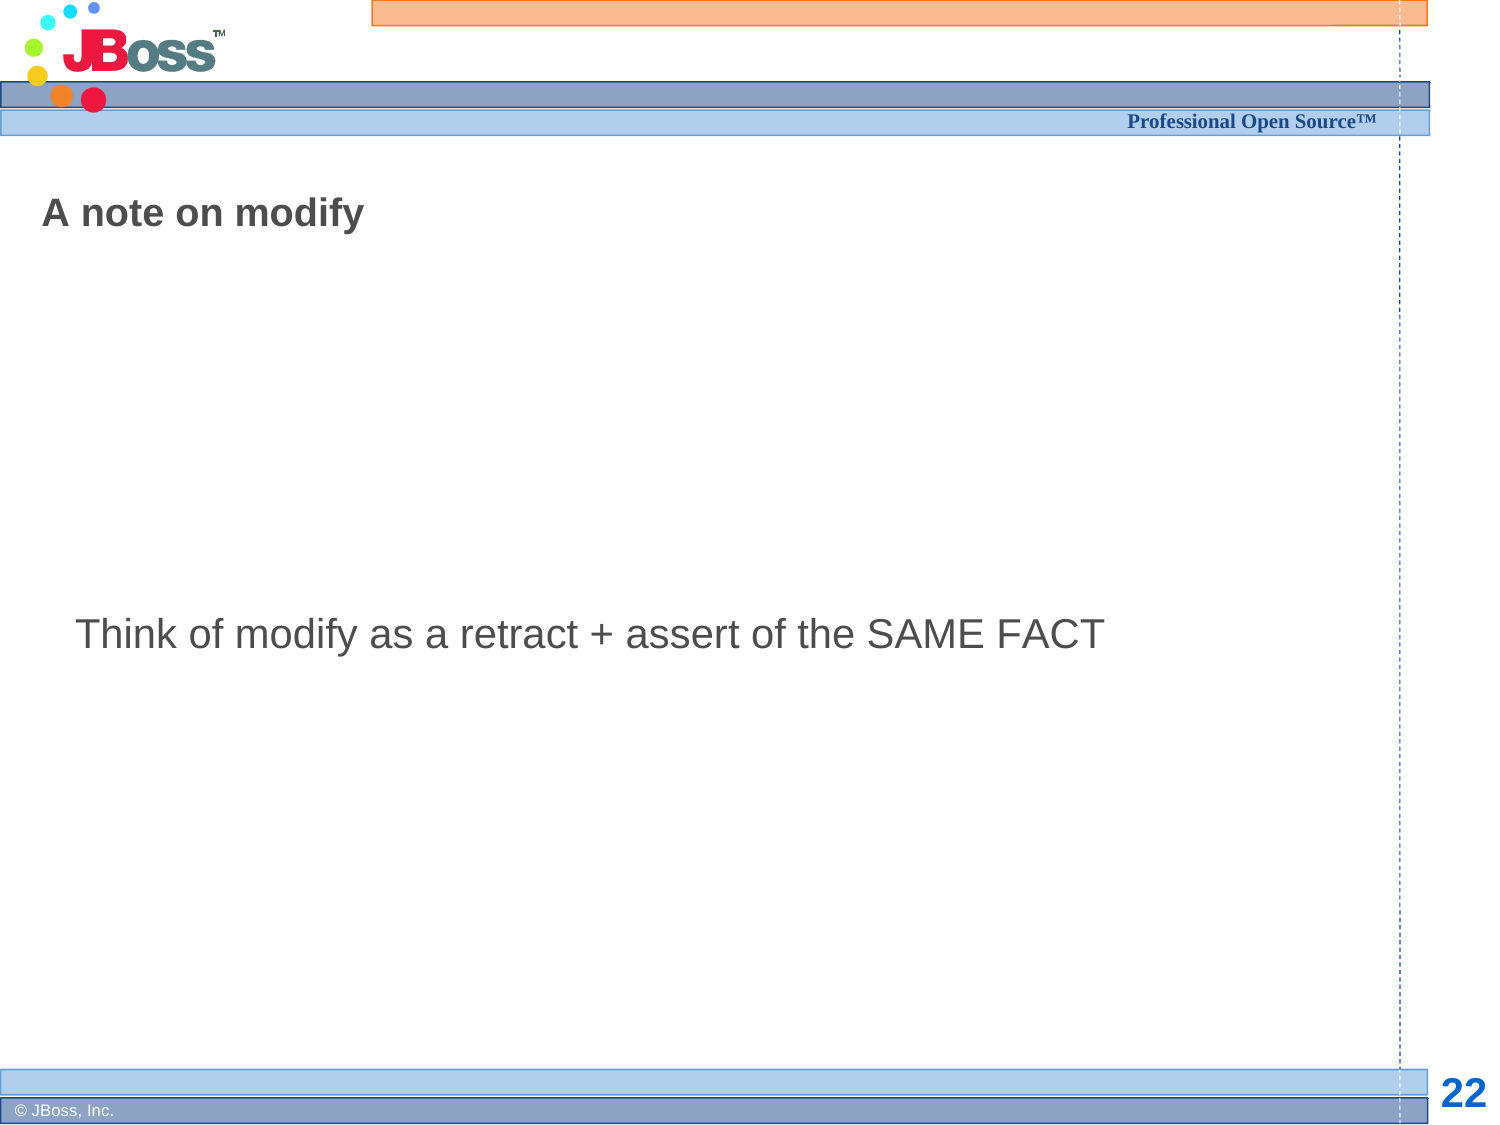

# A note on modify
Think of modify as a retract + assert of the SAME FACT